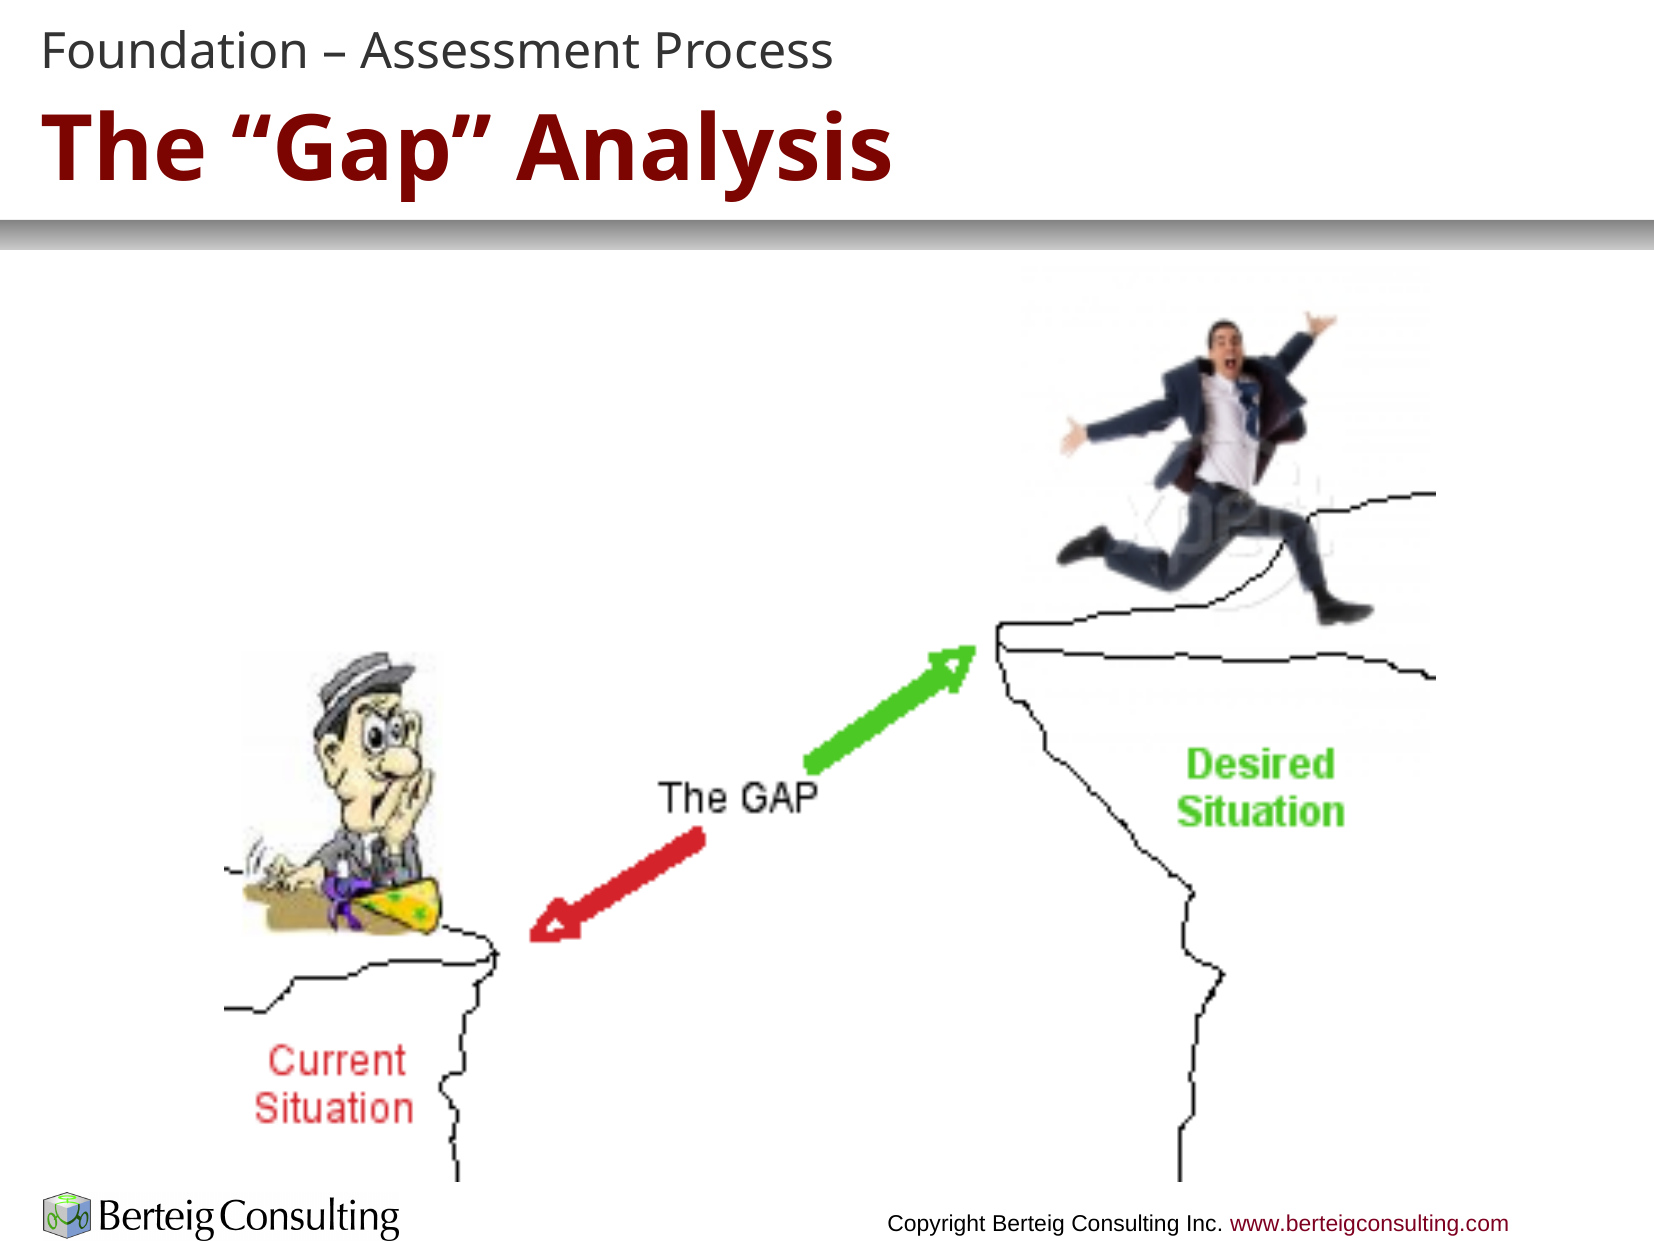

# Foundation – Assessment Process The “Gap” Analysis
Copyright Berteig Consulting Inc. www.berteigconsulting.com